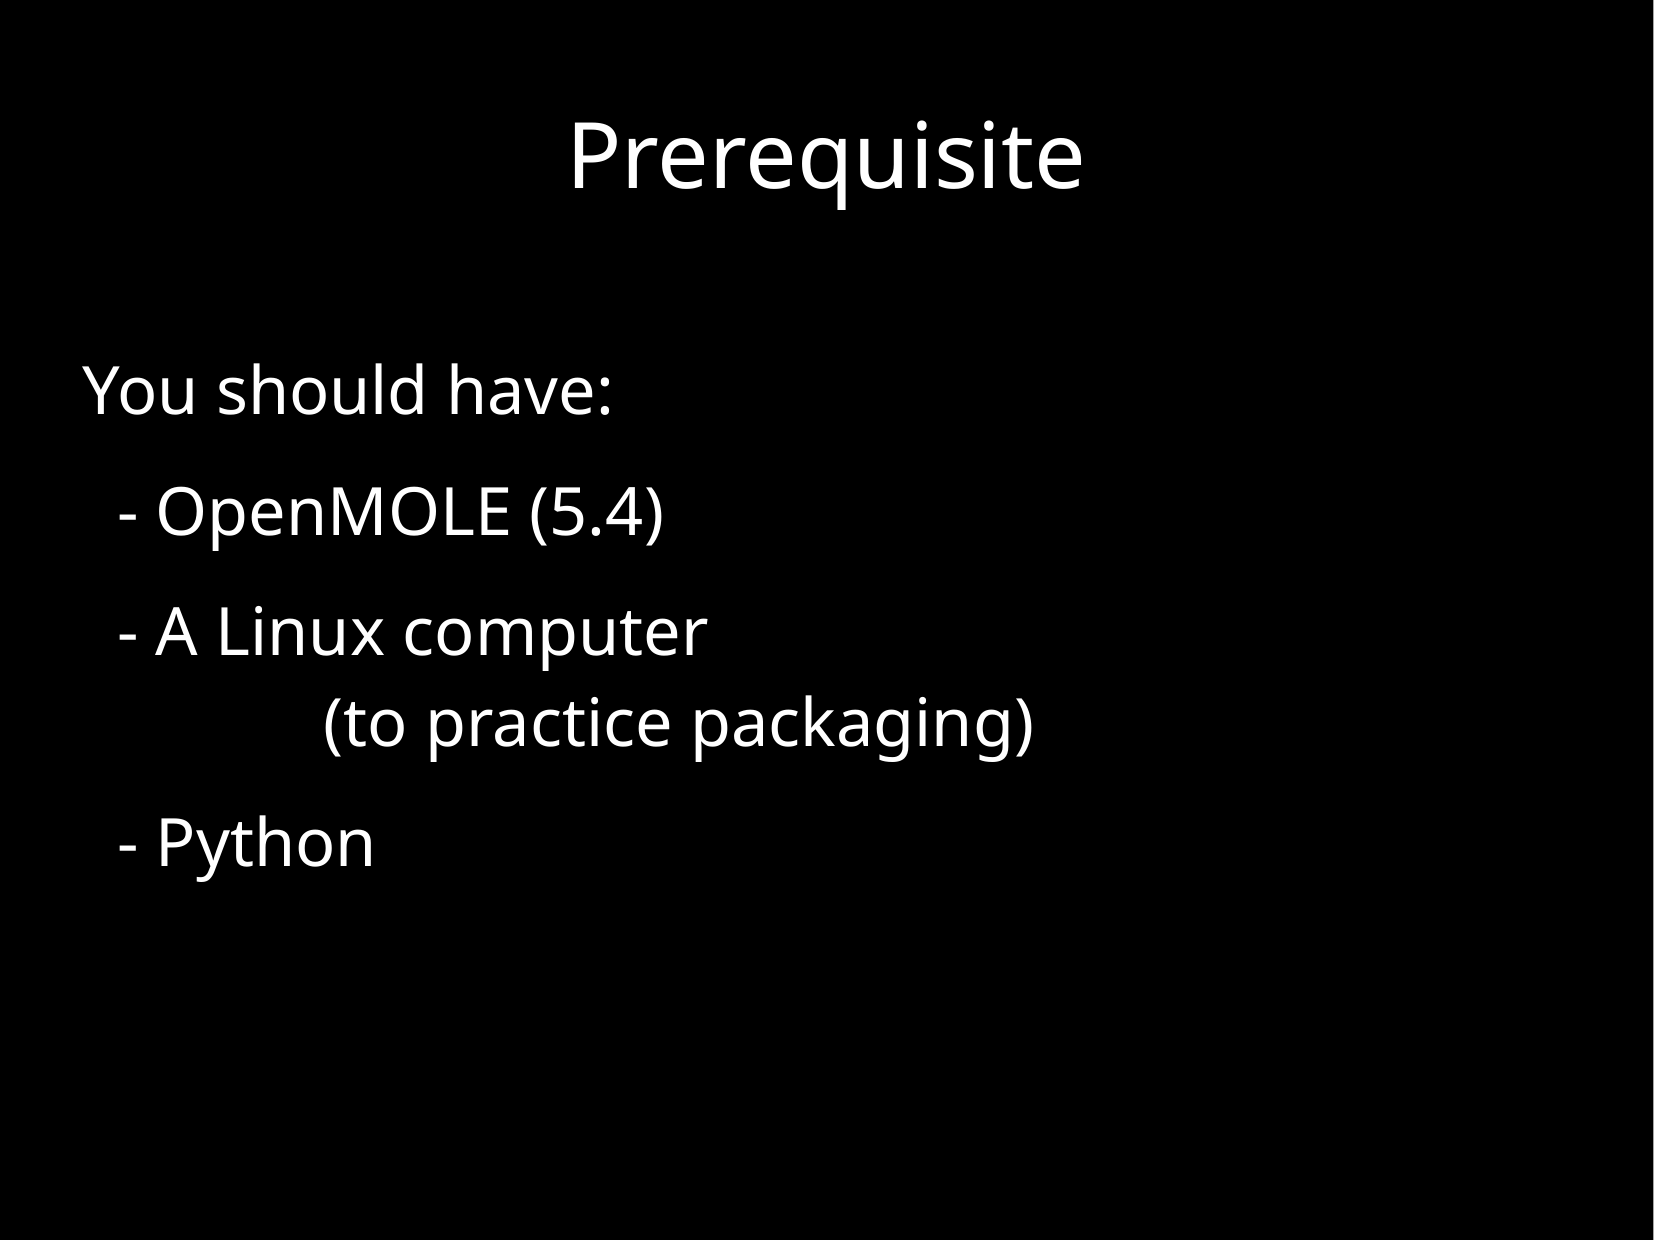

# Prerequisite
You should have:
 - OpenMOLE (5.4)
 - A Linux computer
 (to practice packaging)
 - Python